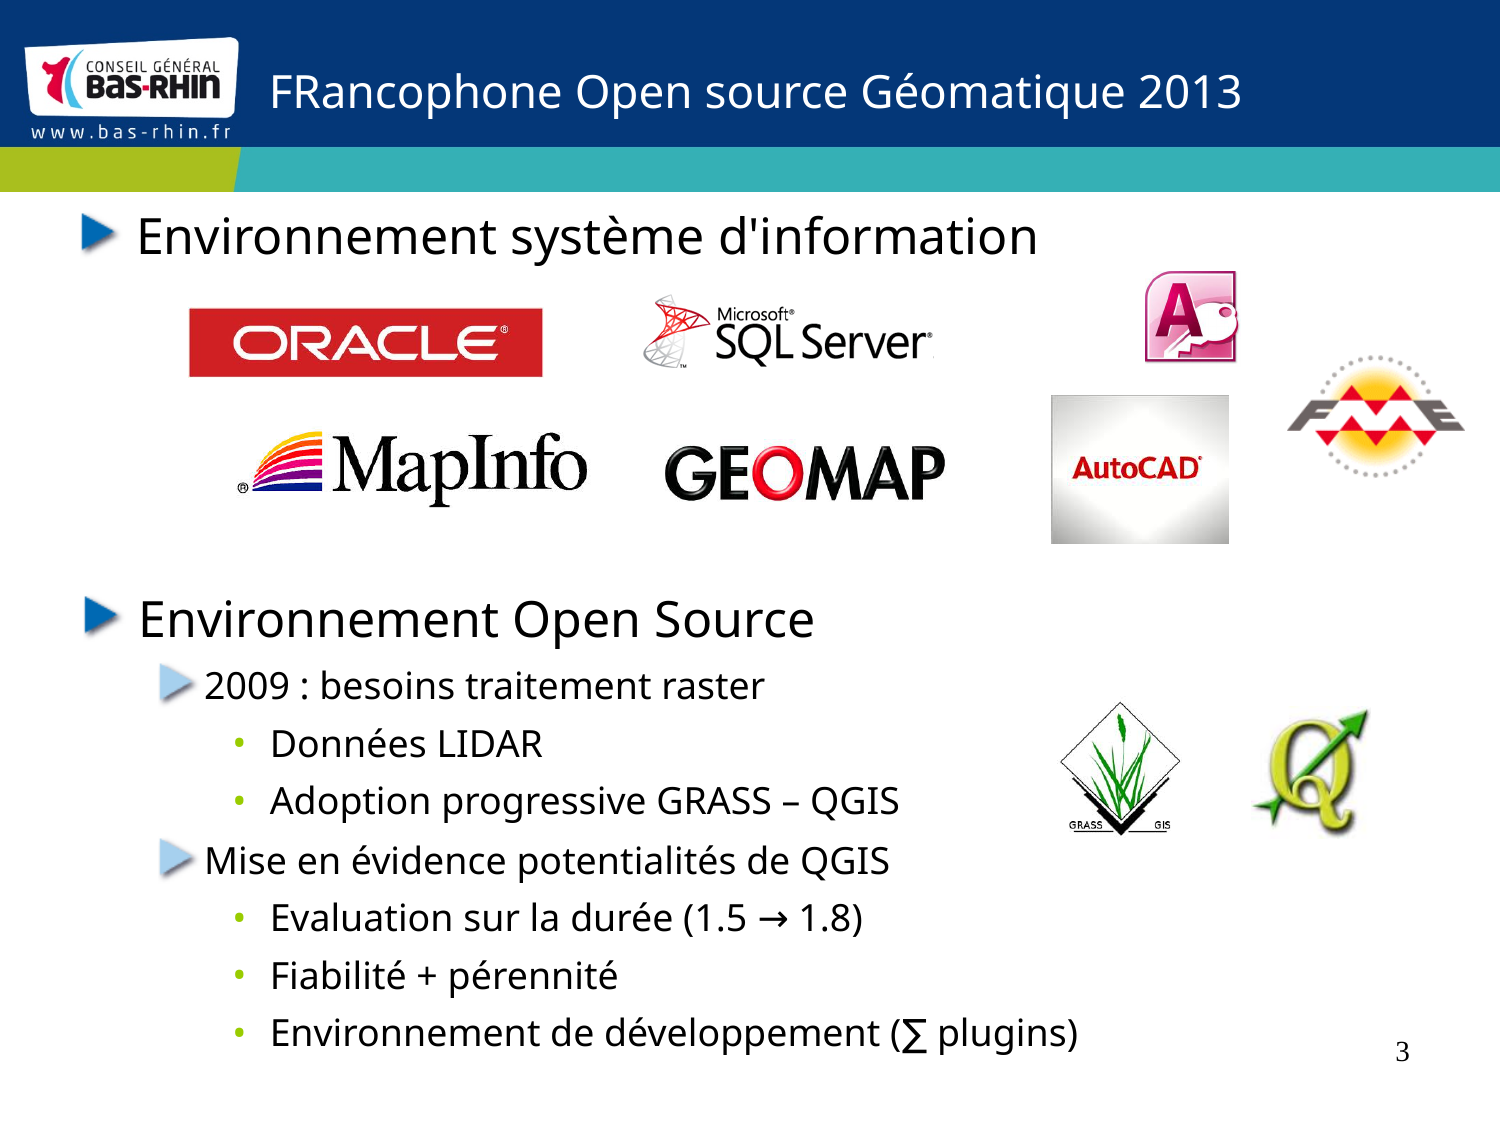

# FRancophone Open source Géomatique 2013
Environnement système d'information
Environnement Open Source
2009 : besoins traitement raster
Données LIDAR
Adoption progressive GRASS – QGIS
Mise en évidence potentialités de QGIS
Evaluation sur la durée (1.5 → 1.8)
Fiabilité + pérennité
Environnement de développement (∑ plugins)
3